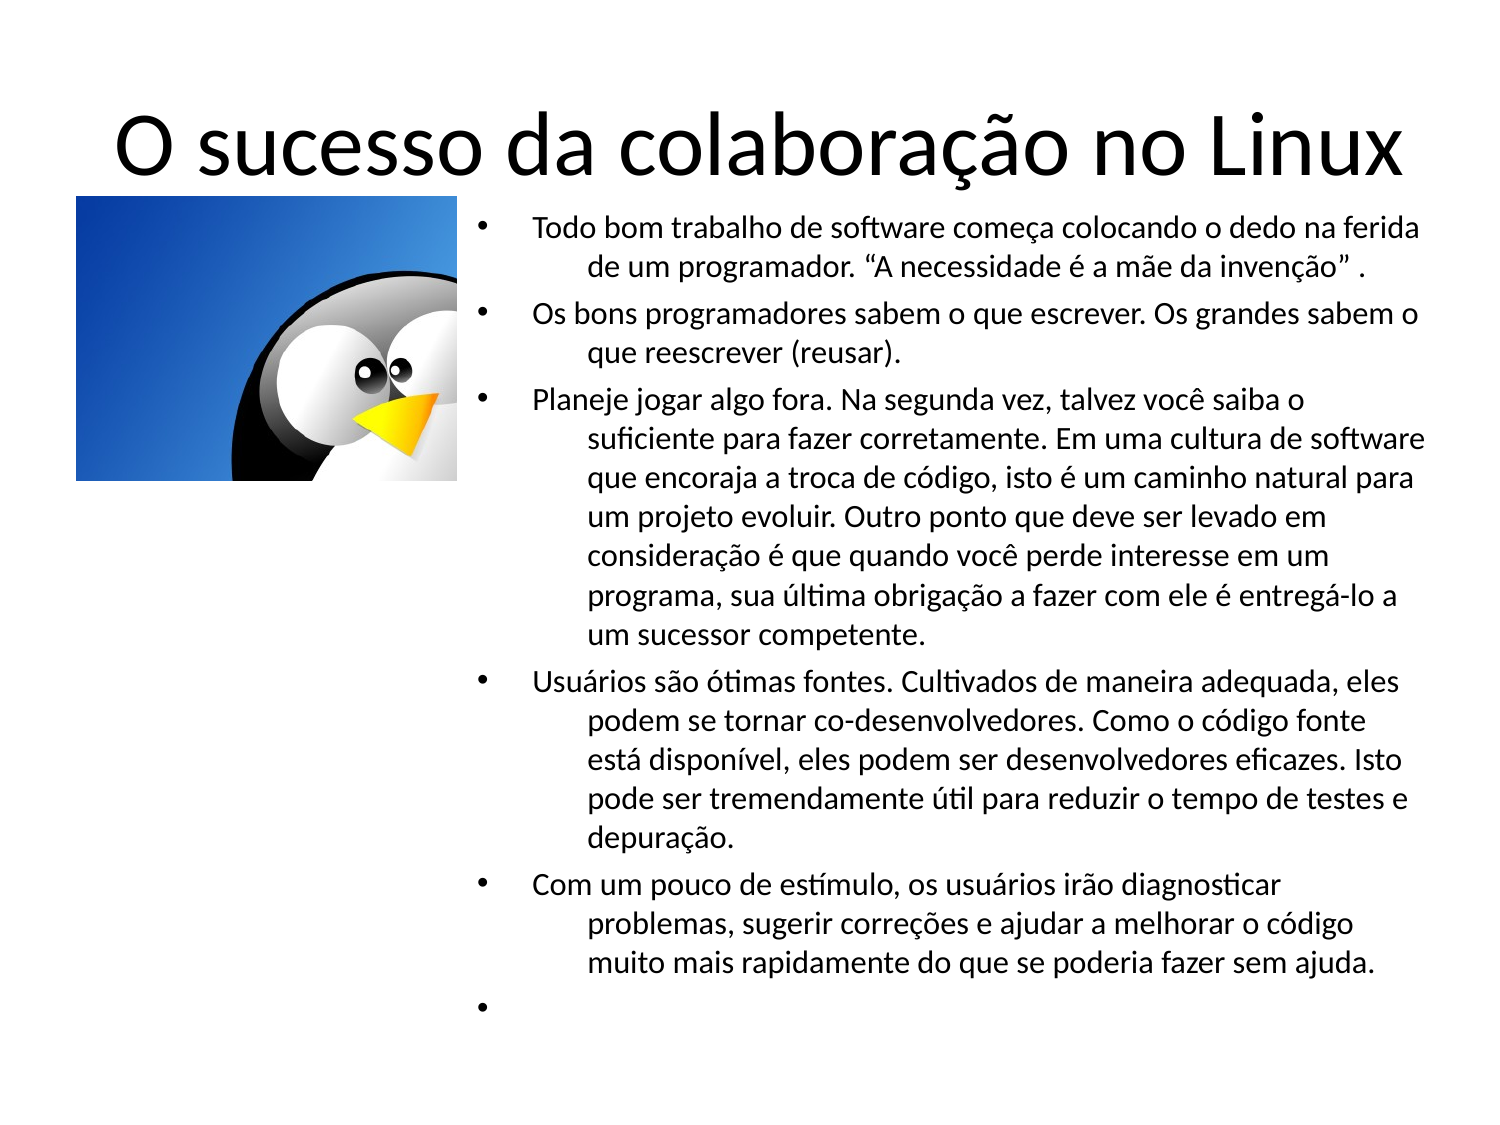

# O sucesso da colaboração no Linux
Todo bom trabalho de software começa colocando o dedo na ferida de um programador. “A necessidade é a mãe da invenção” .
Os bons programadores sabem o que escrever. Os grandes sabem o que reescrever (reusar).
Planeje jogar algo fora. Na segunda vez, talvez você saiba o suficiente para fazer corretamente. Em uma cultura de software que encoraja a troca de código, isto é um caminho natural para um projeto evoluir. Outro ponto que deve ser levado em consideração é que quando você perde interesse em um programa, sua última obrigação a fazer com ele é entregá-lo a um sucessor competente.
Usuários são ótimas fontes. Cultivados de maneira adequada, eles podem se tornar co-desenvolvedores. Como o código fonte está disponível, eles podem ser desenvolvedores eficazes. Isto pode ser tremendamente útil para reduzir o tempo de testes e depuração.
Com um pouco de estímulo, os usuários irão diagnosticar problemas, sugerir correções e ajudar a melhorar o código muito mais rapidamente do que se poderia fazer sem ajuda.